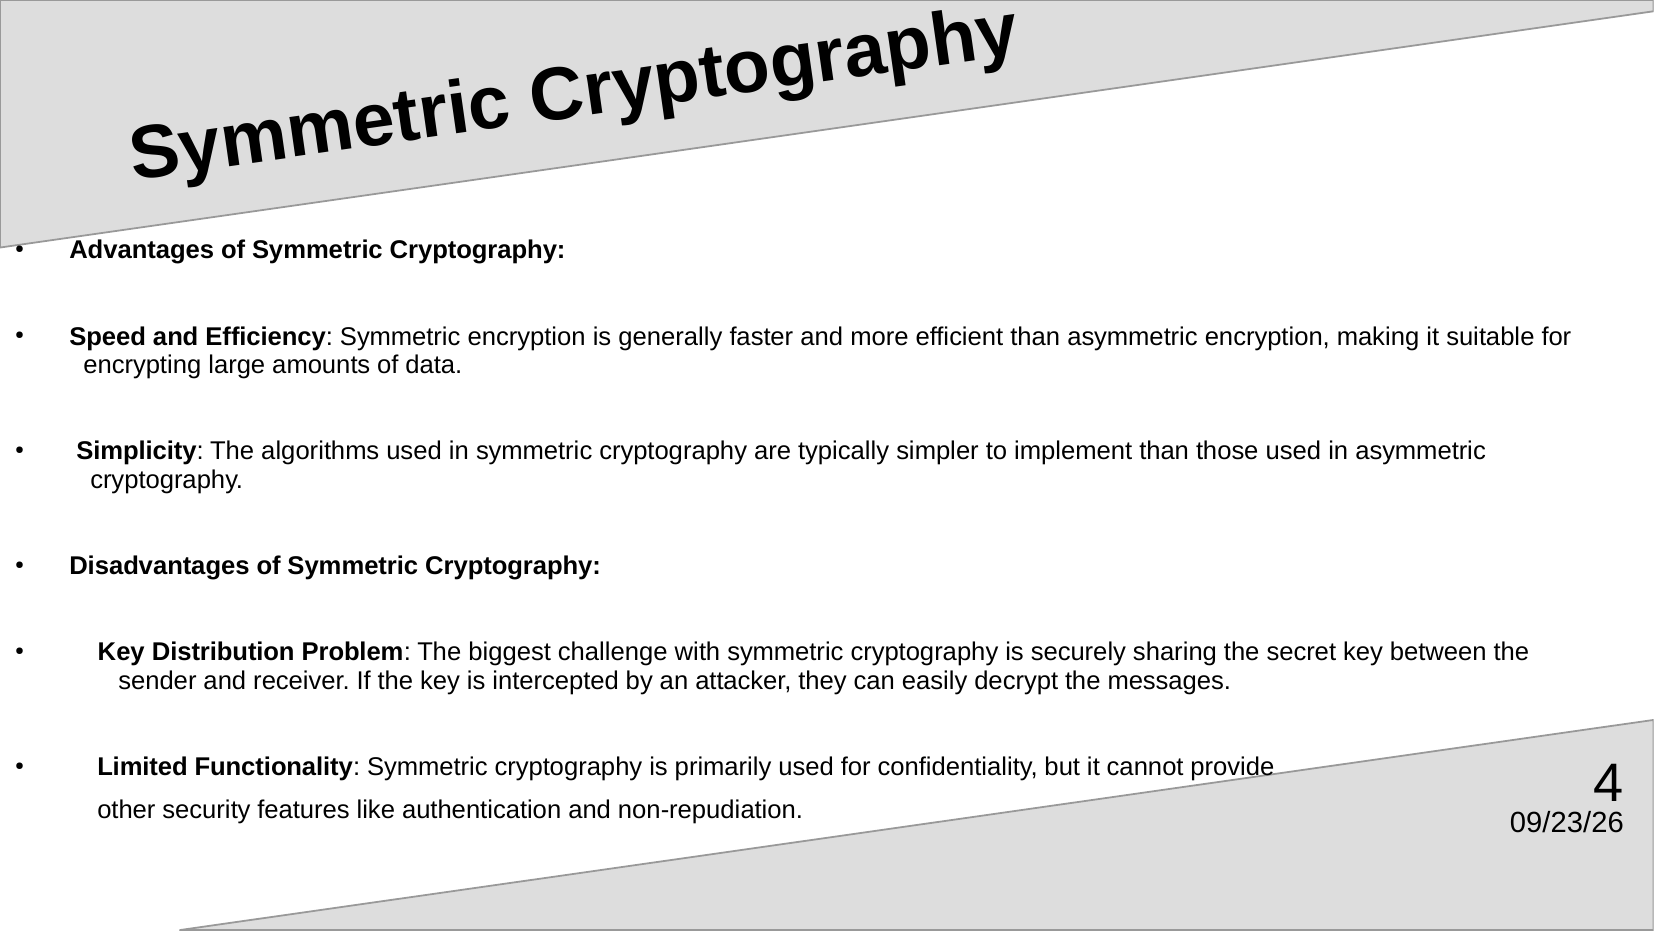

Symmetric Cryptography
# Advantages of Symmetric Cryptography:
Speed and Efficiency: Symmetric encryption is generally faster and more efficient than asymmetric encryption, making it suitable for encrypting large amounts of data.
 Simplicity: The algorithms used in symmetric cryptography are typically simpler to implement than those used in asymmetric cryptography.
Disadvantages of Symmetric Cryptography:
 Key Distribution Problem: The biggest challenge with symmetric cryptography is securely sharing the secret key between the sender and receiver. If the key is intercepted by an attacker, they can easily decrypt the messages.
 Limited Functionality: Symmetric cryptography is primarily used for confidentiality, but it cannot provide
 other security features like authentication and non-repudiation.
4